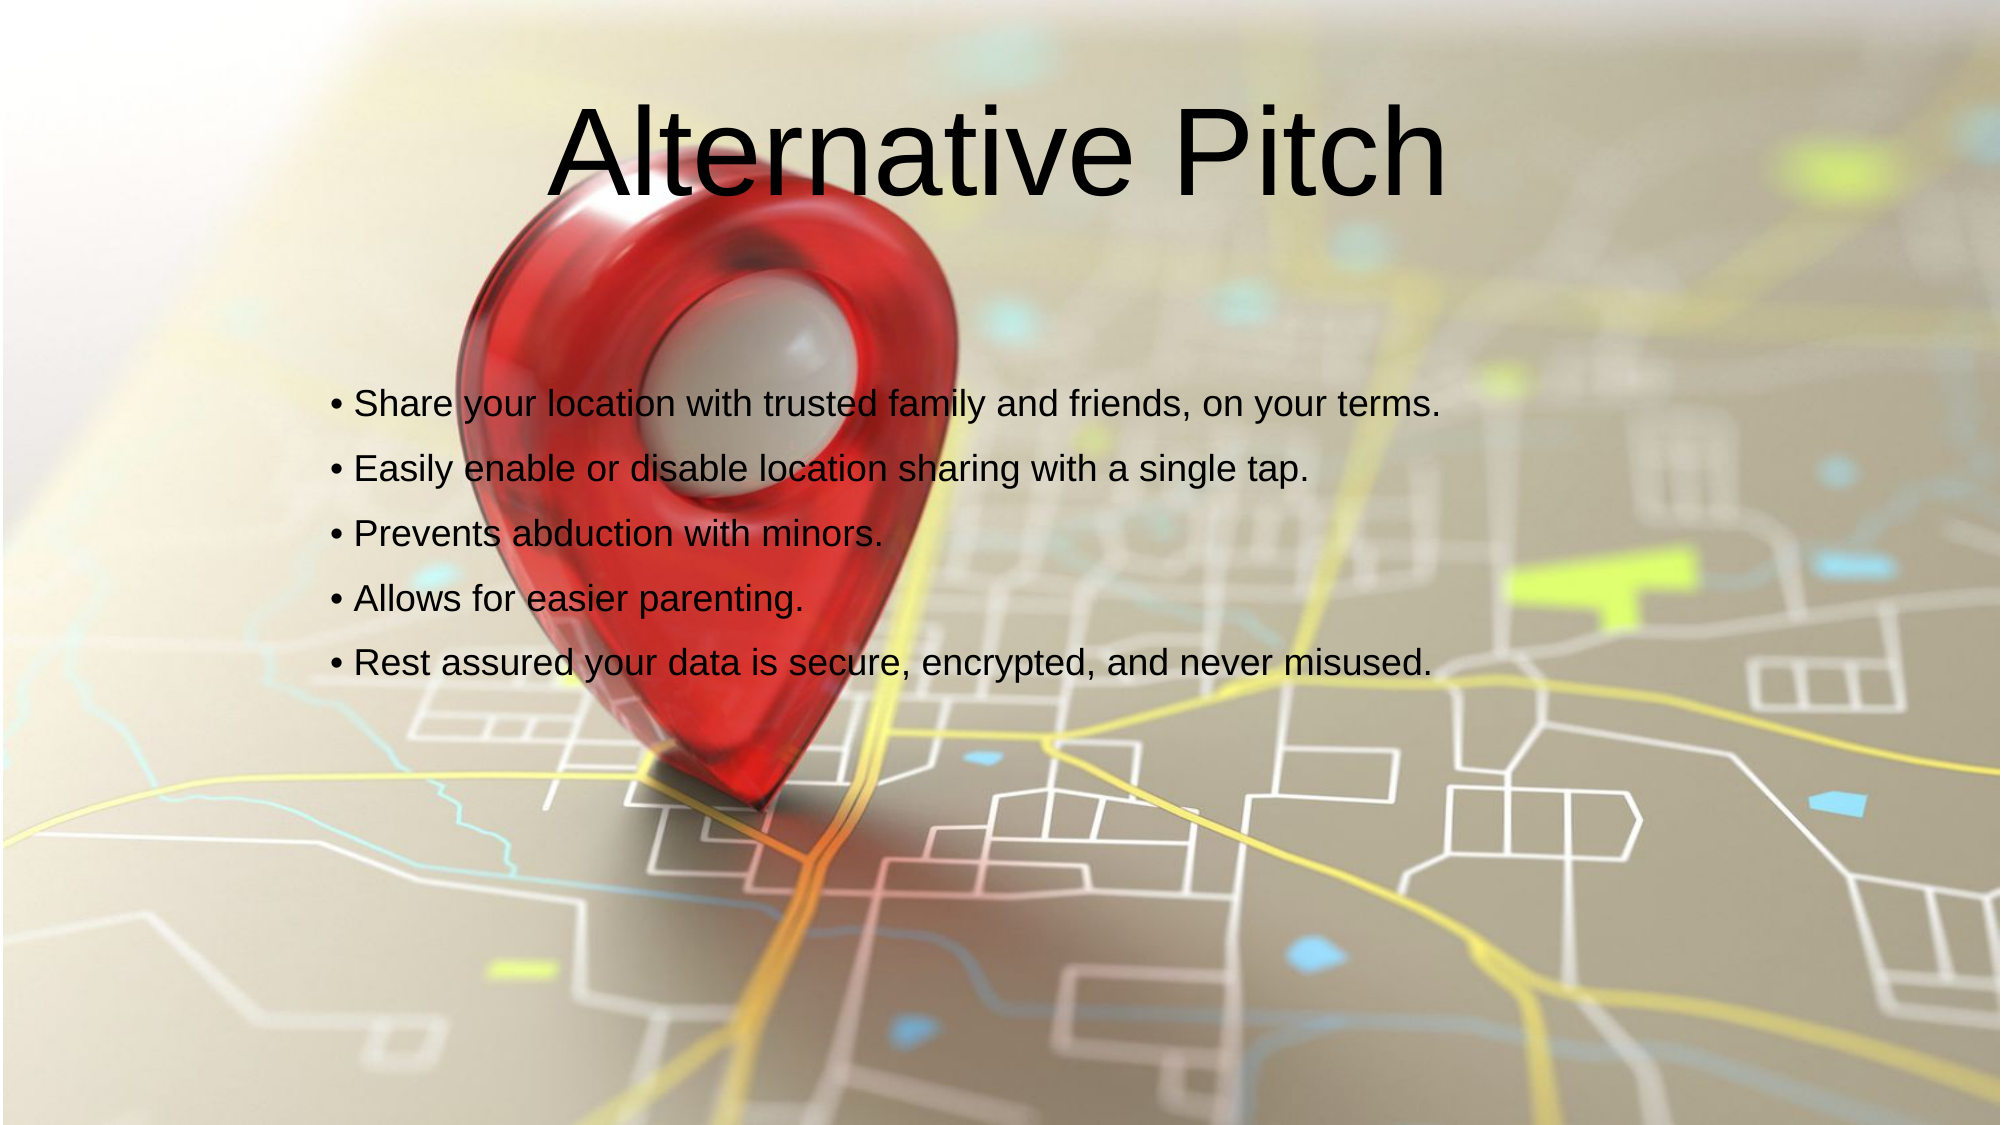

# Alternative Pitch
• Share your location with trusted family and friends, on your terms.
• Easily enable or disable location sharing with a single tap.
• Prevents abduction with minors.
• Allows for easier parenting.
• Rest assured your data is secure, encrypted, and never misused.